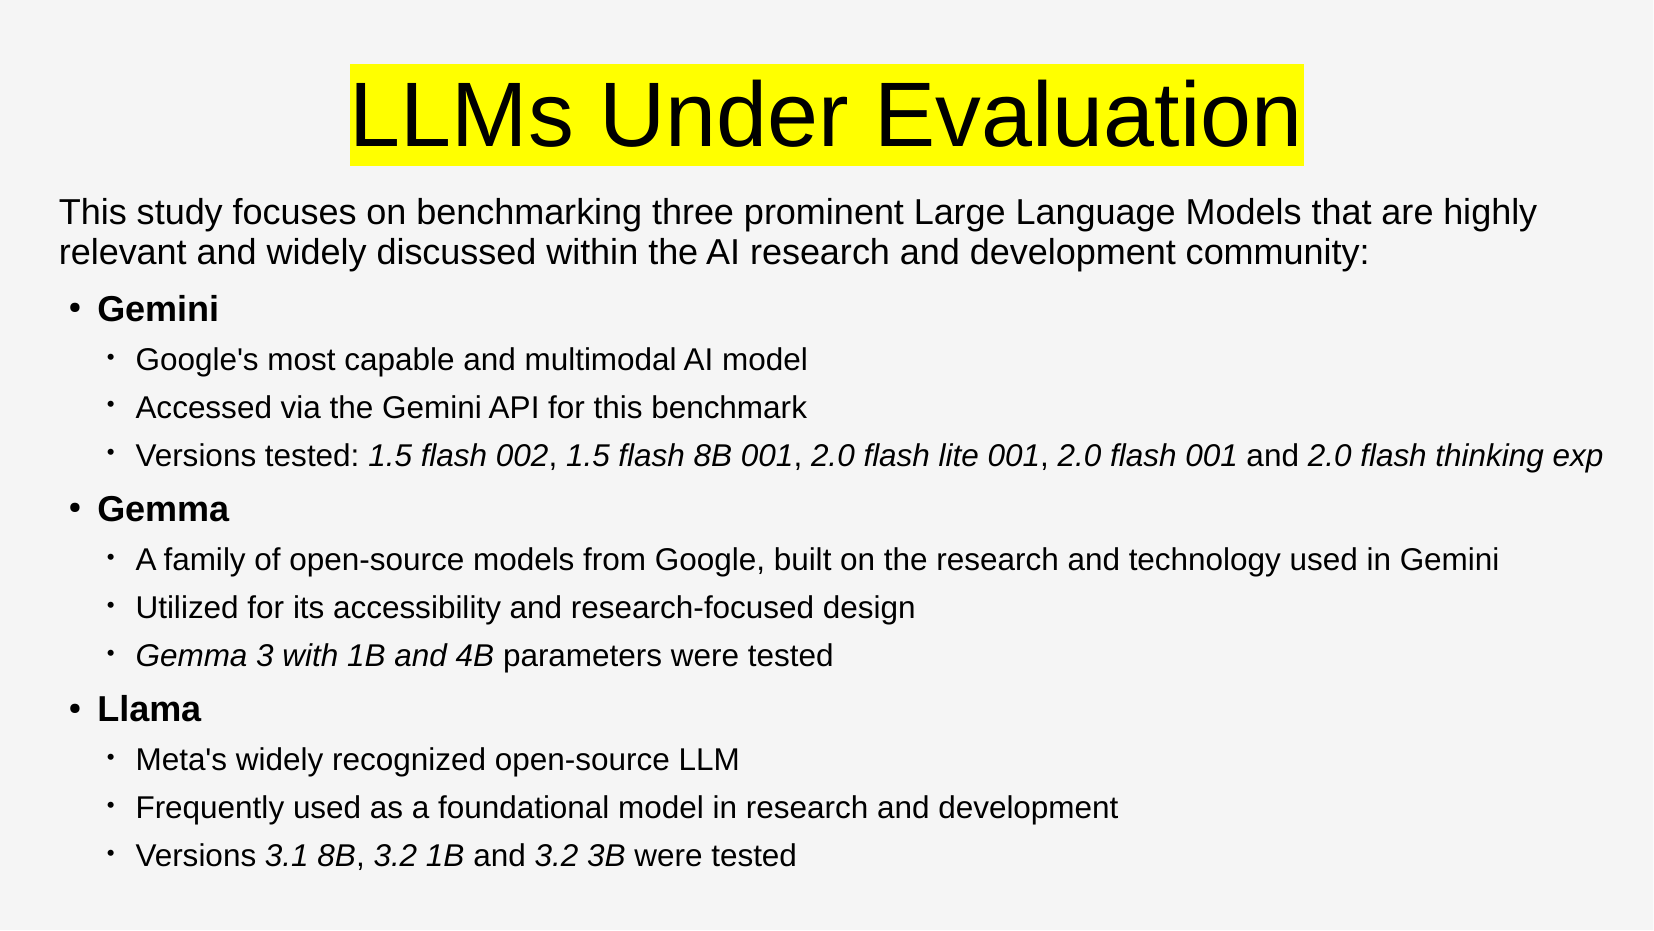

# LLMs Under Evaluation
This study focuses on benchmarking three prominent Large Language Models that are highly relevant and widely discussed within the AI research and development community:
Gemini
Google's most capable and multimodal AI model
Accessed via the Gemini API for this benchmark
Versions tested: 1.5 flash 002, 1.5 flash 8B 001, 2.0 flash lite 001, 2.0 flash 001 and 2.0 flash thinking exp
Gemma
A family of open-source models from Google, built on the research and technology used in Gemini
Utilized for its accessibility and research-focused design
Gemma 3 with 1B and 4B parameters were tested
Llama
Meta's widely recognized open-source LLM
Frequently used as a foundational model in research and development
Versions 3.1 8B, 3.2 1B and 3.2 3B were tested